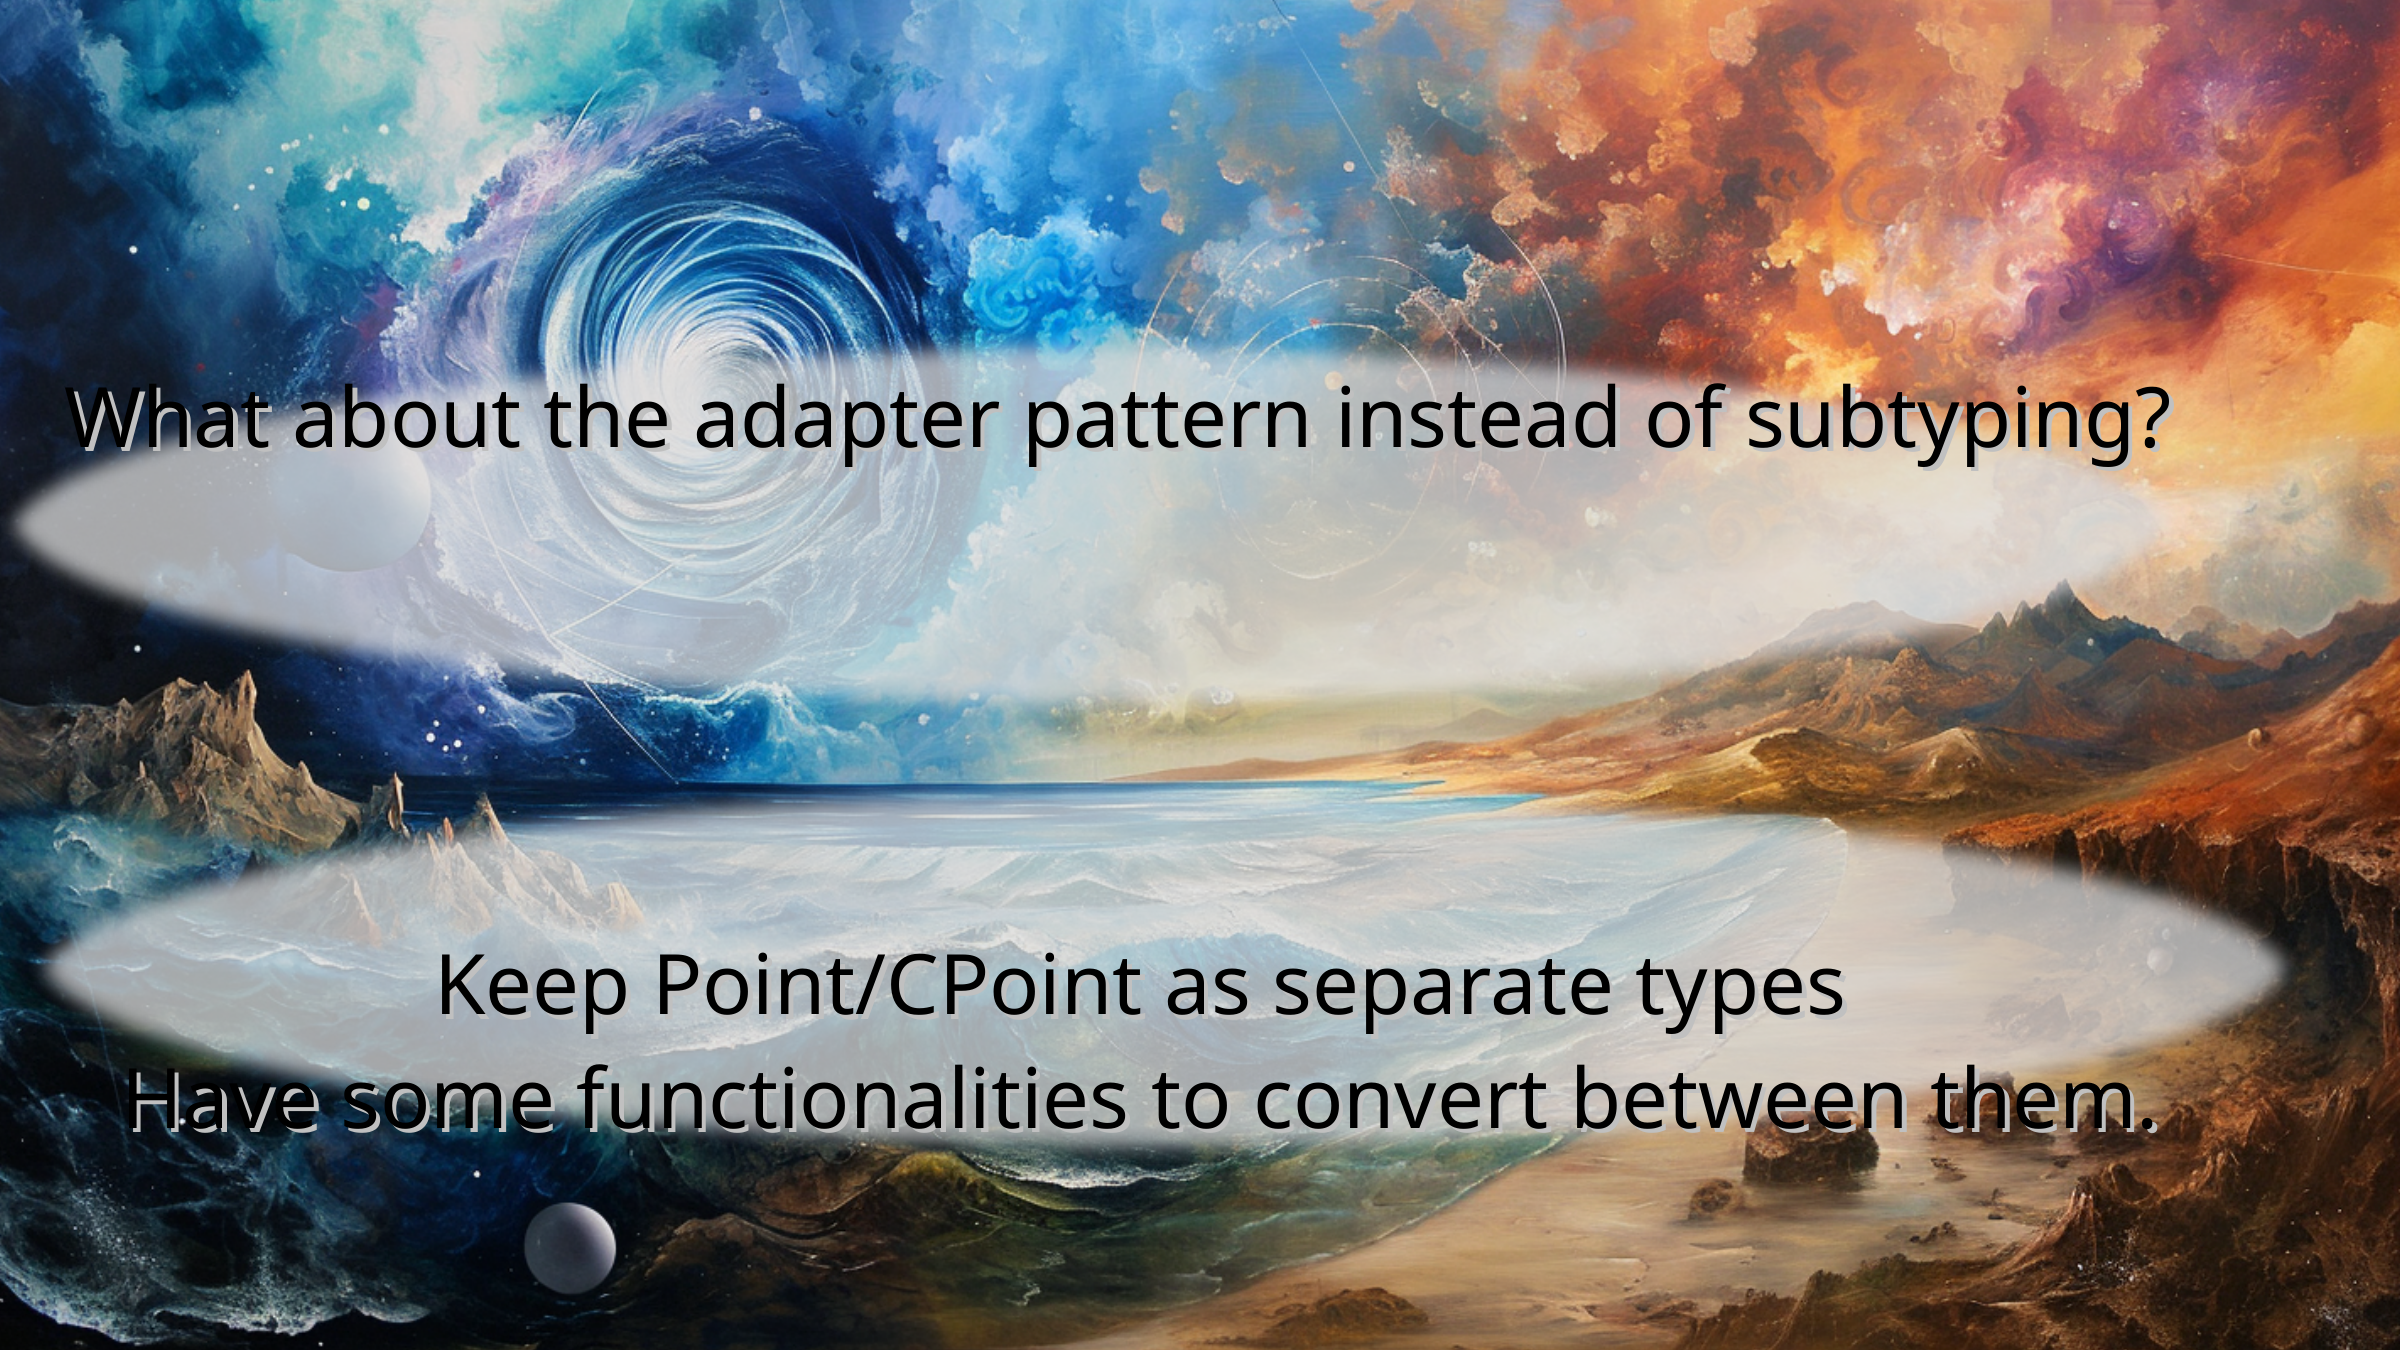

# What about the adapter pattern instead of subtyping?
Keep Point/CPoint as separate types
Have some functionalities to convert between them.